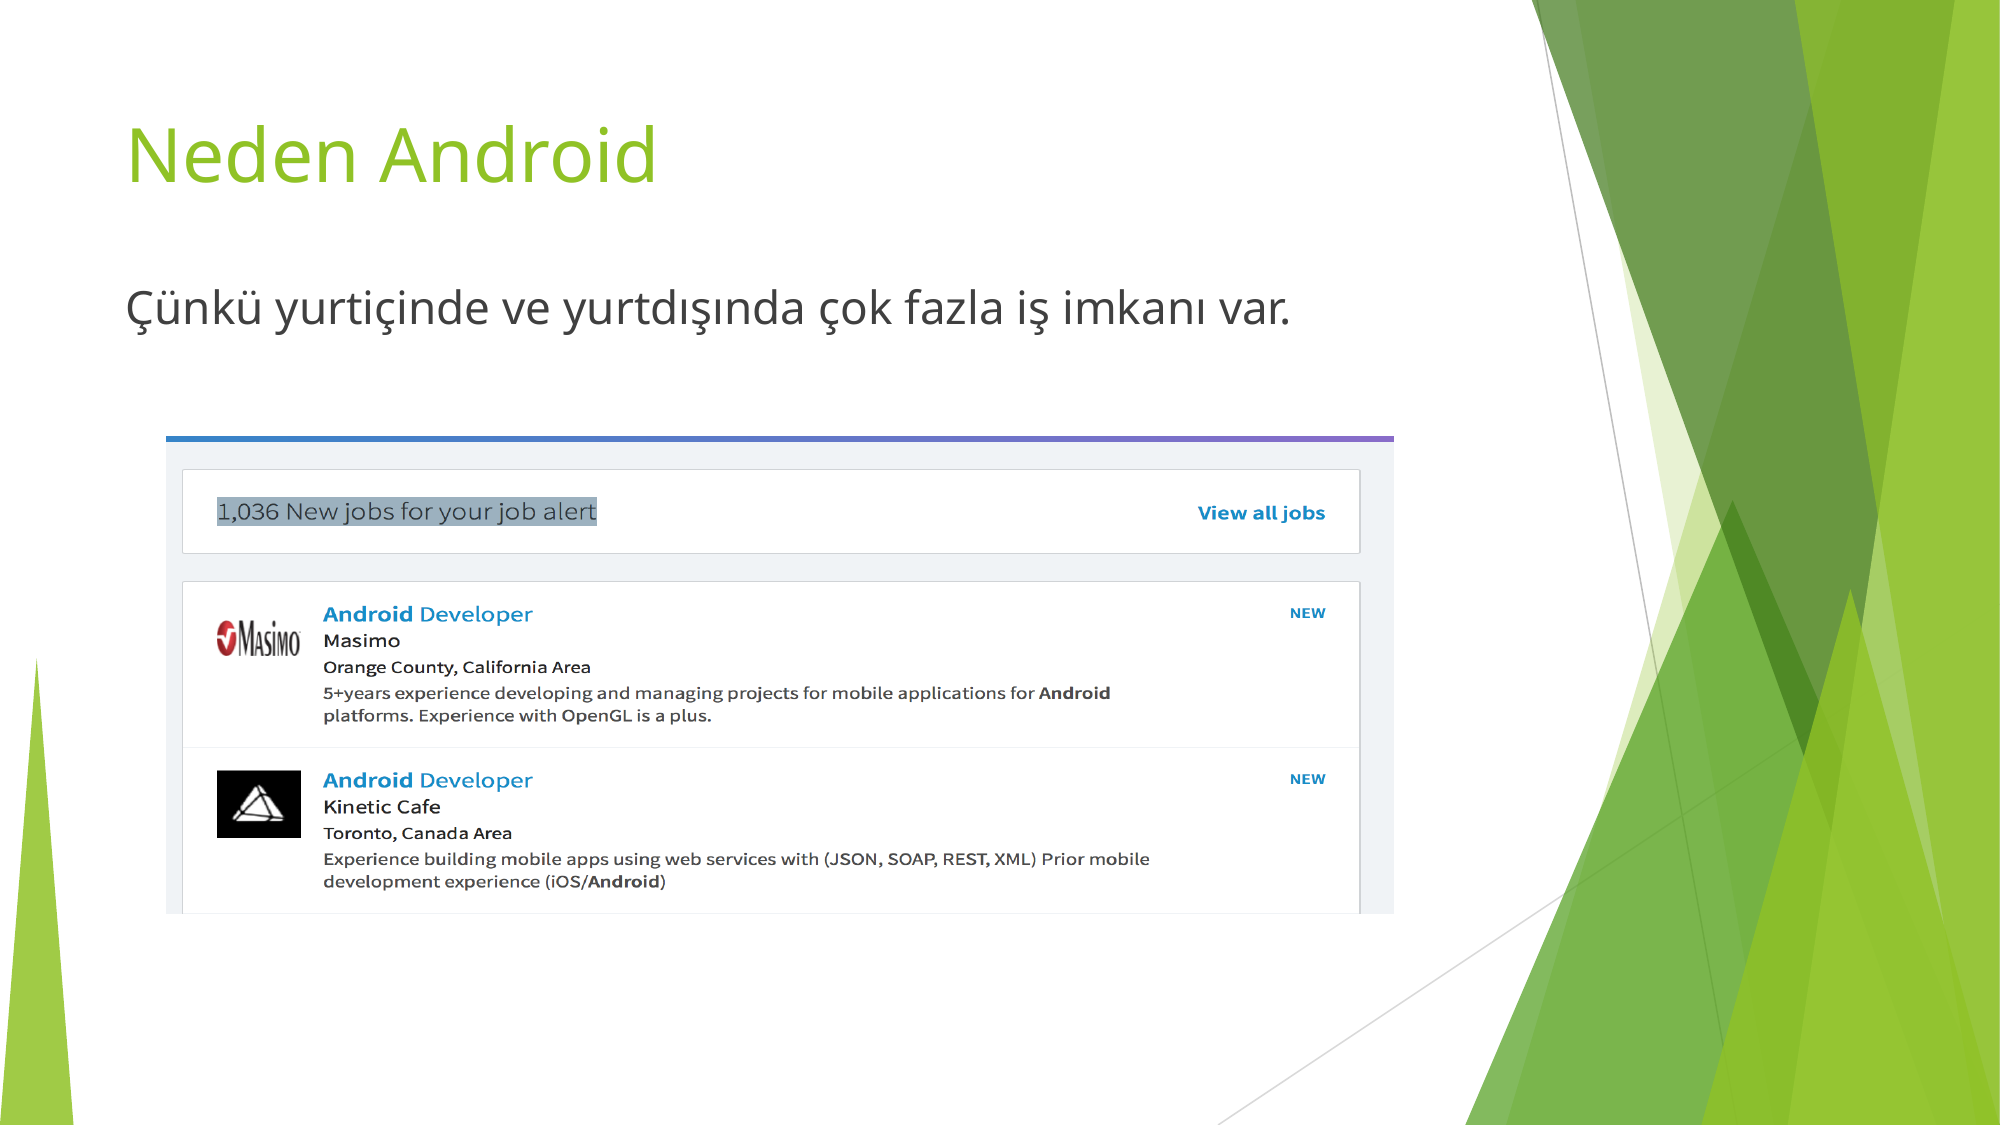

# Neden Android
Çünkü yurtiçinde ve yurtdışında çok fazla iş imkanı var.